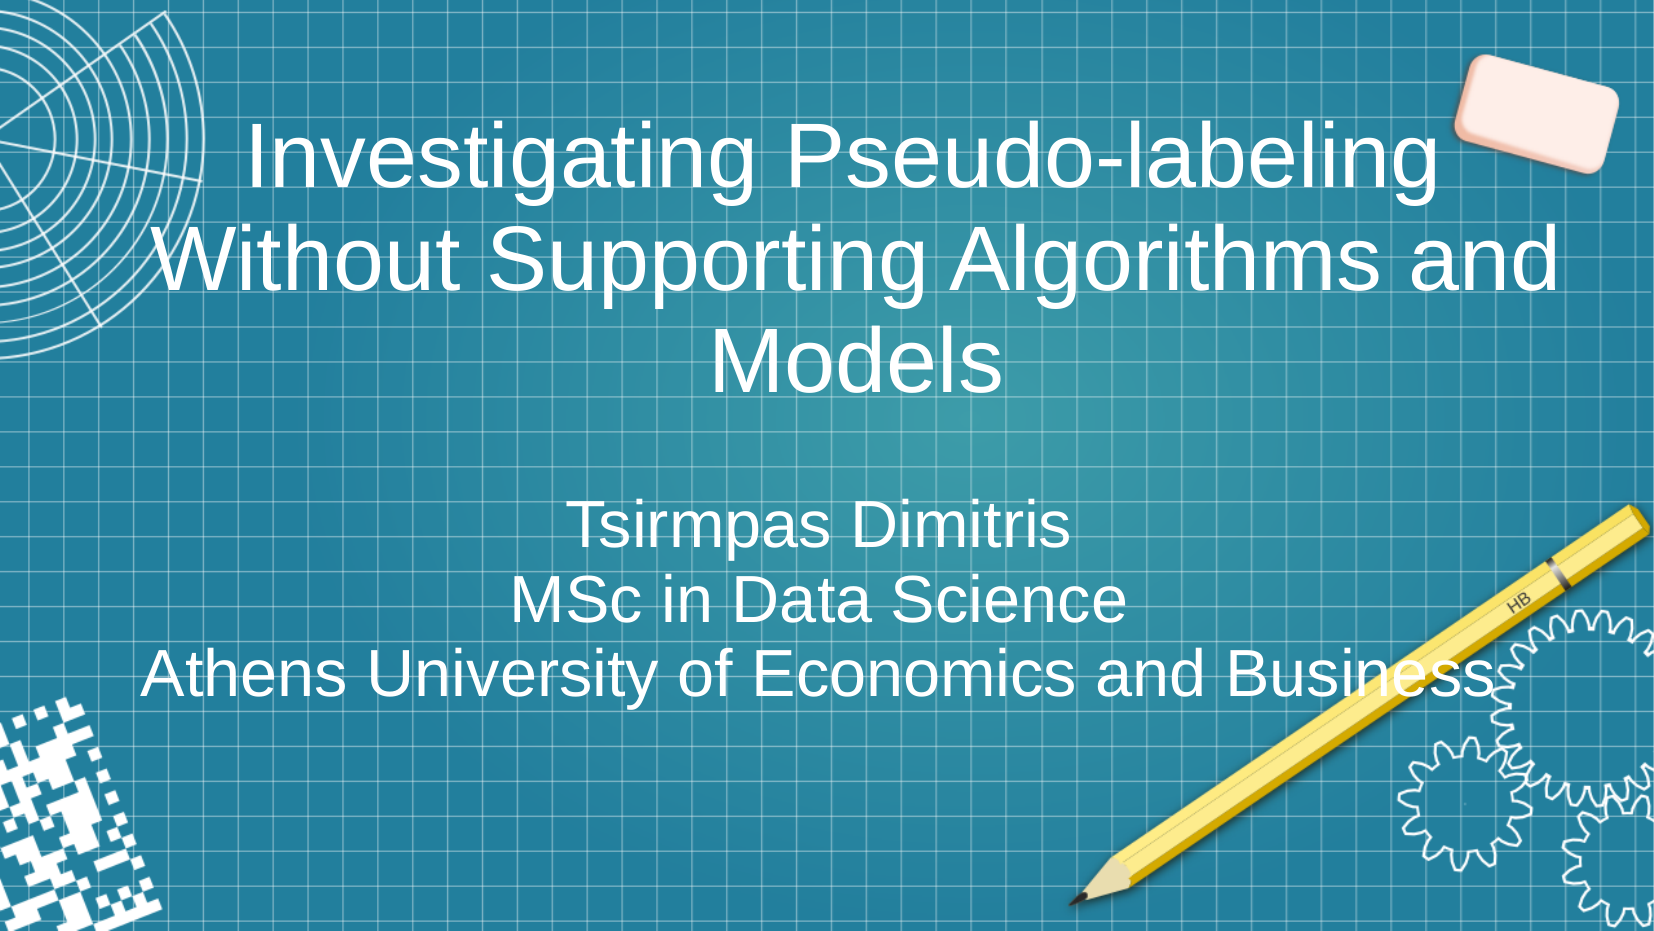

# Investigating Pseudo-labeling Without Supporting Algorithms and Models
Tsirmpas Dimitris
MSc in Data Science
Athens University of Economics and Business